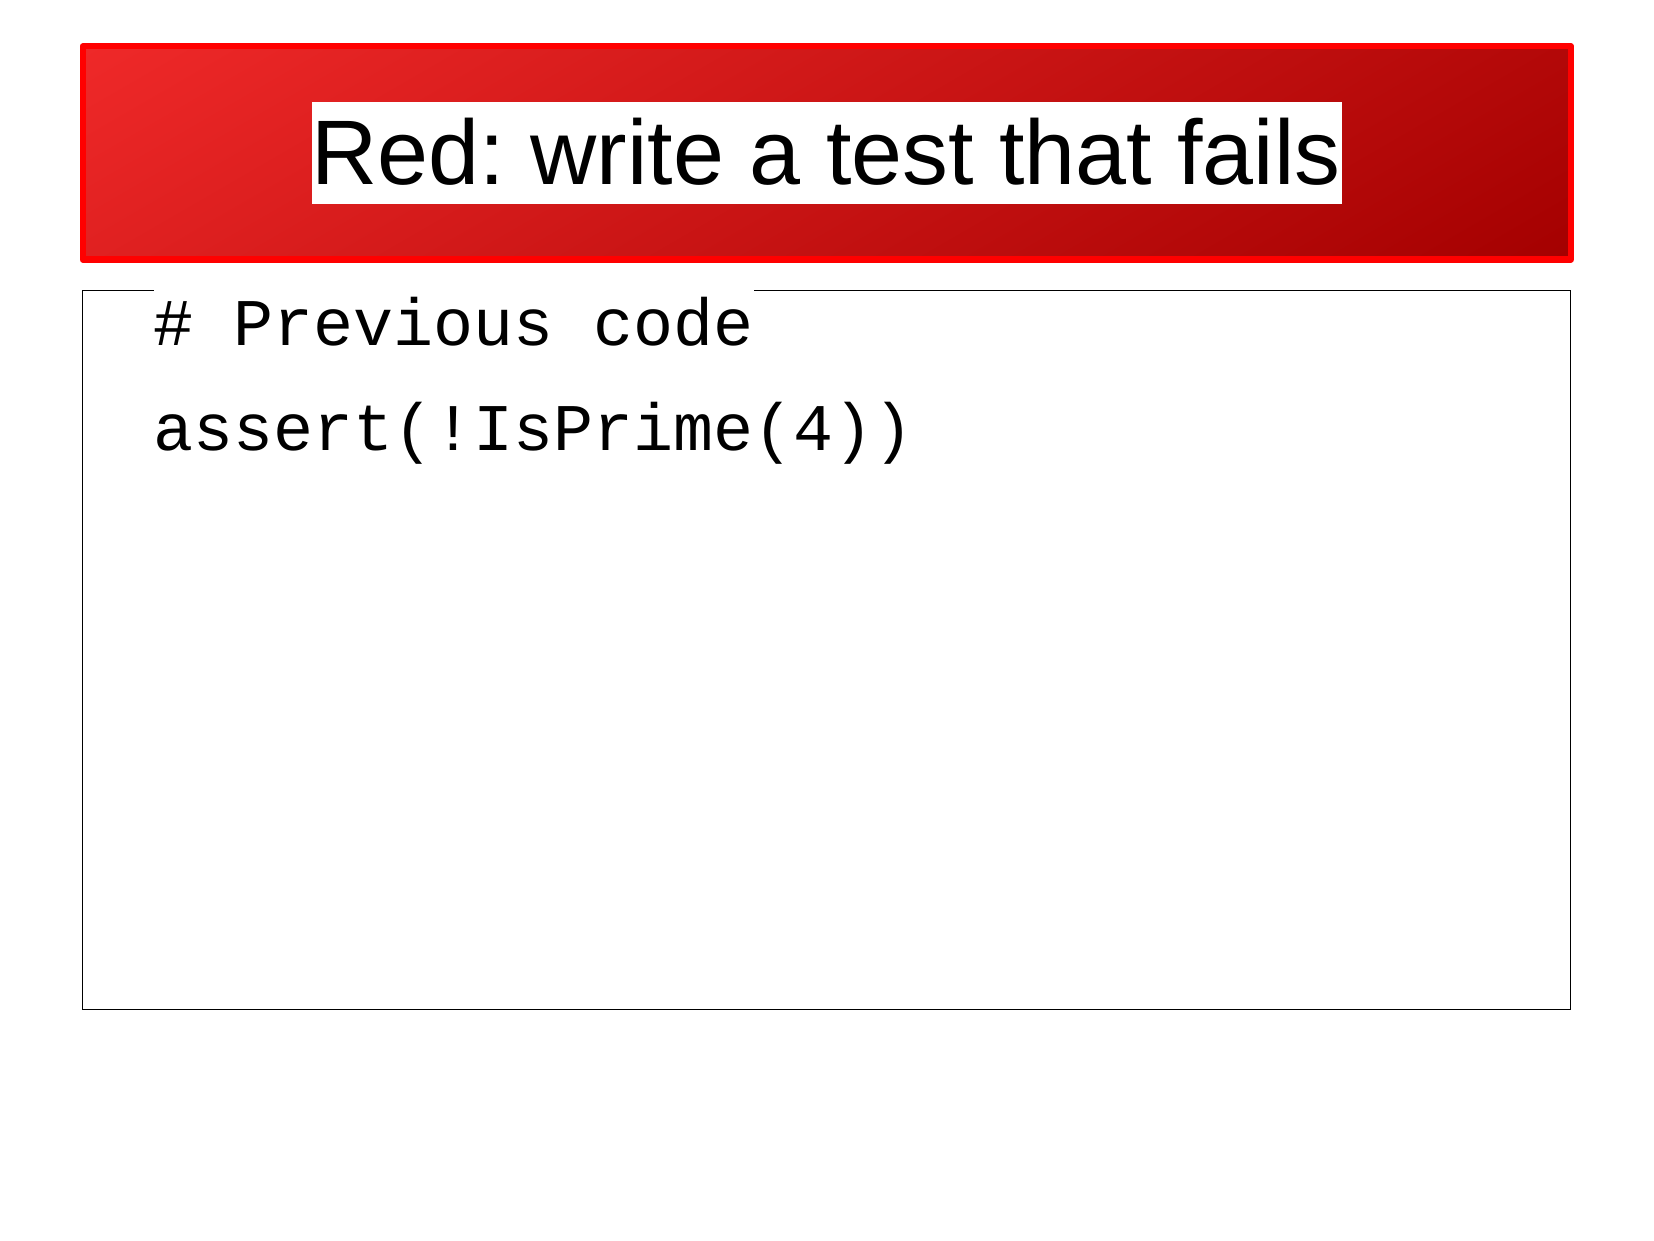

Red: write a test that fails
#
# Previous code
assert(!IsPrime(4))